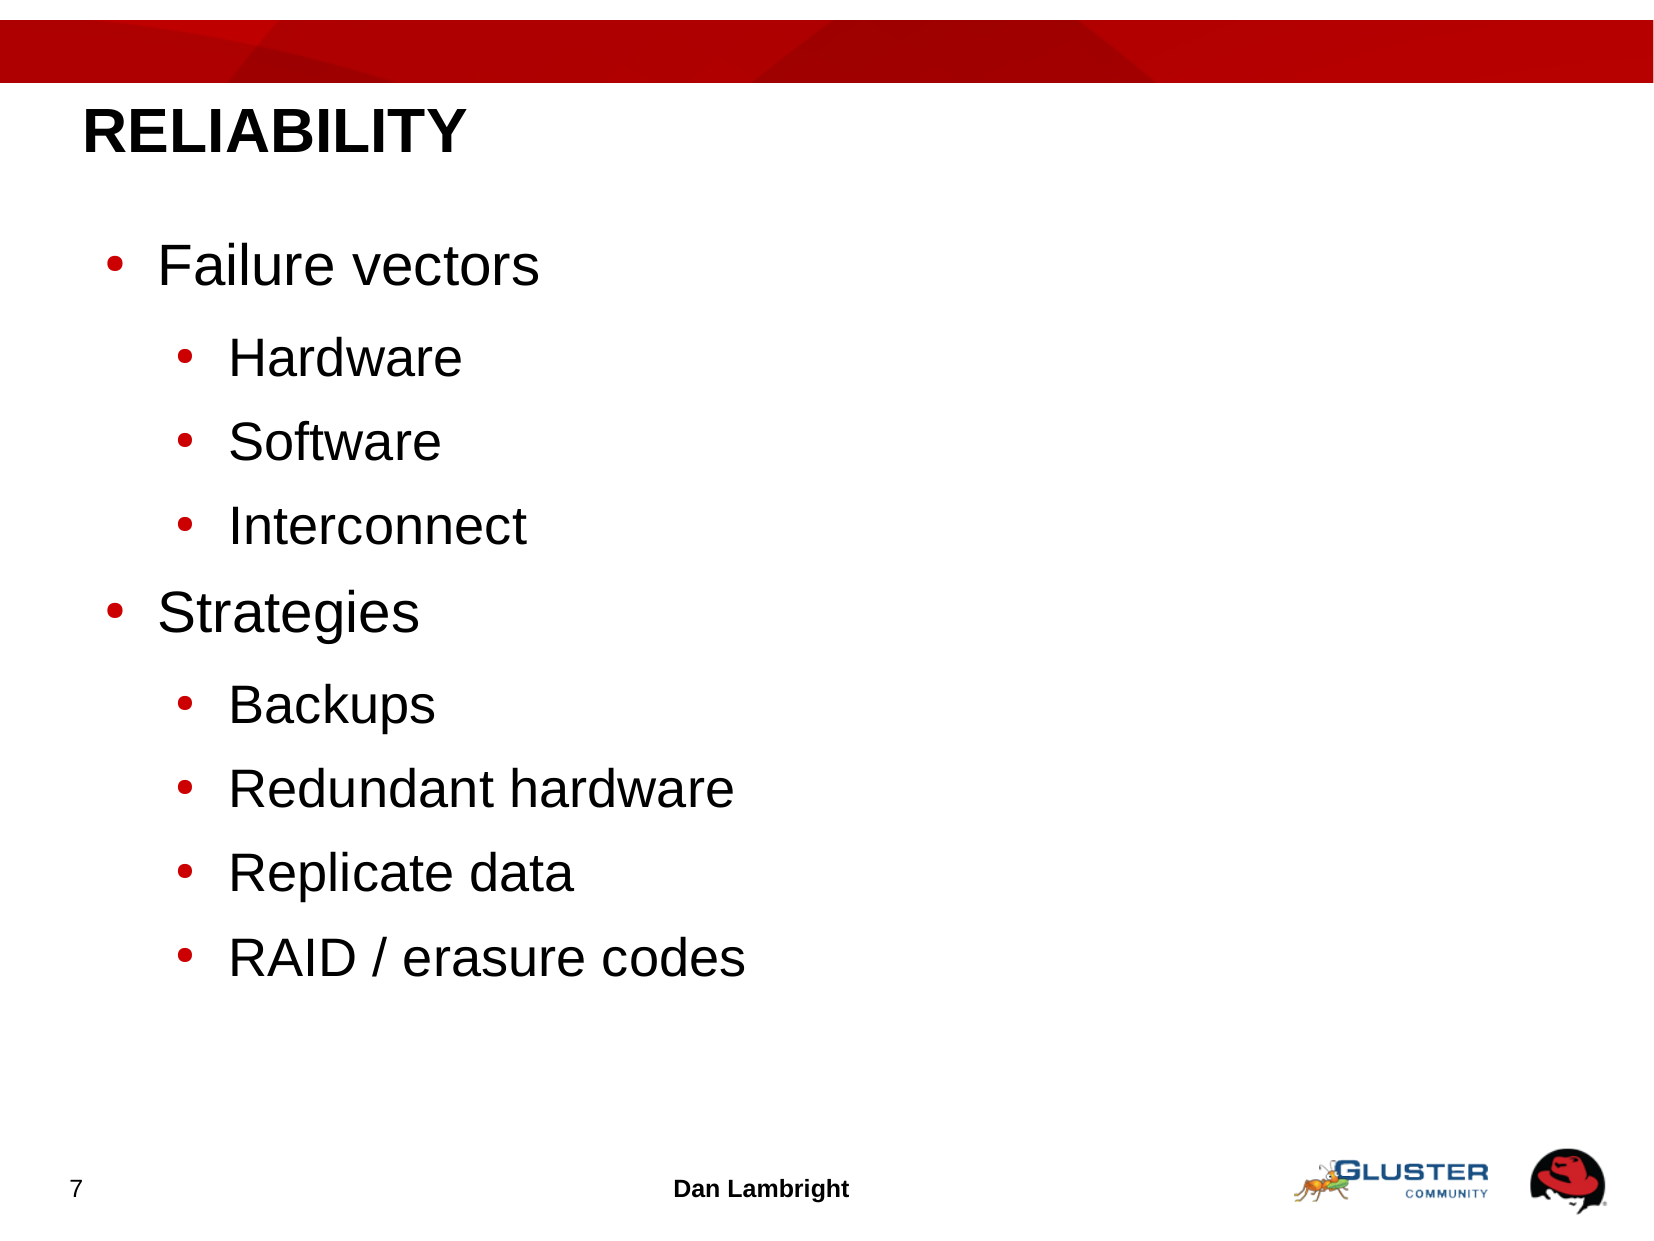

# RELIABILITY
Failure vectors
Hardware
Software
Interconnect
Strategies
Backups
Redundant hardware
Replicate data
RAID / erasure codes